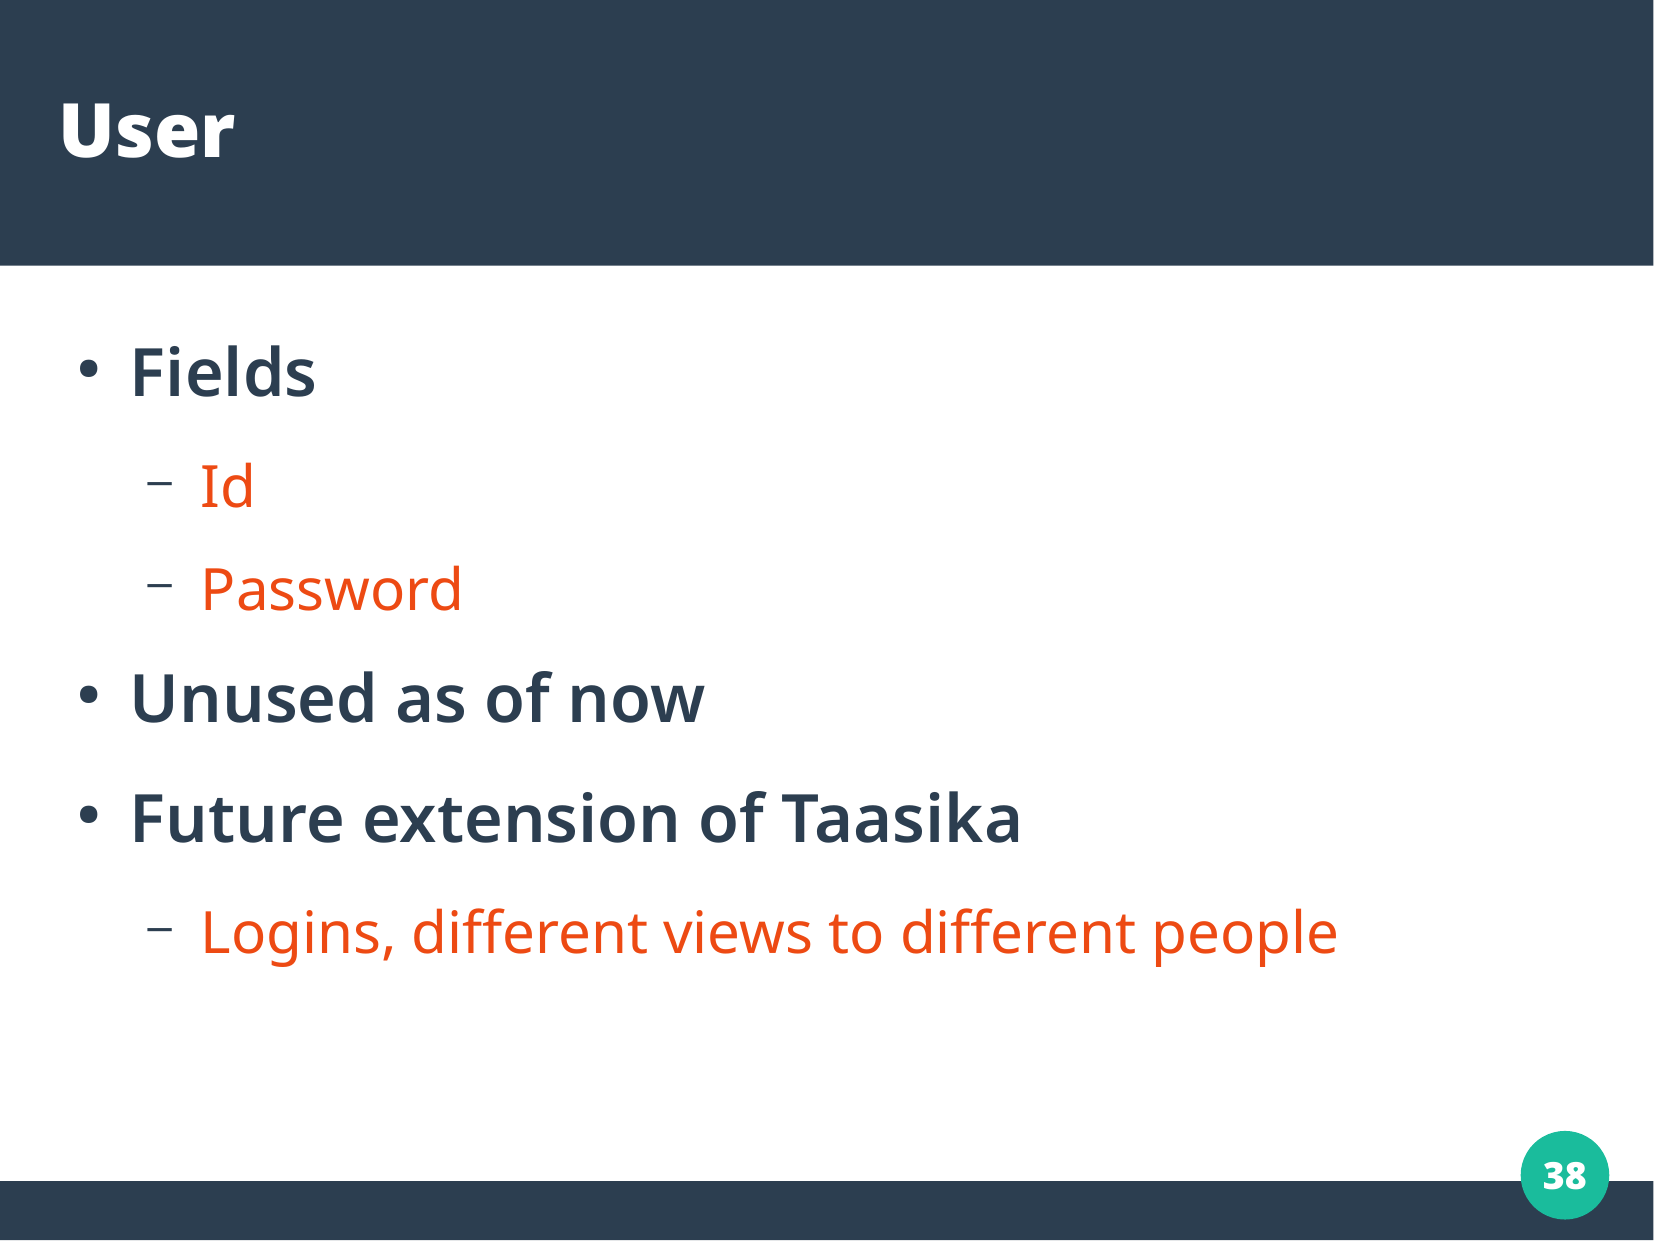

# User
Fields
Id
Password
Unused as of now
Future extension of Taasika
Logins, different views to different people
38